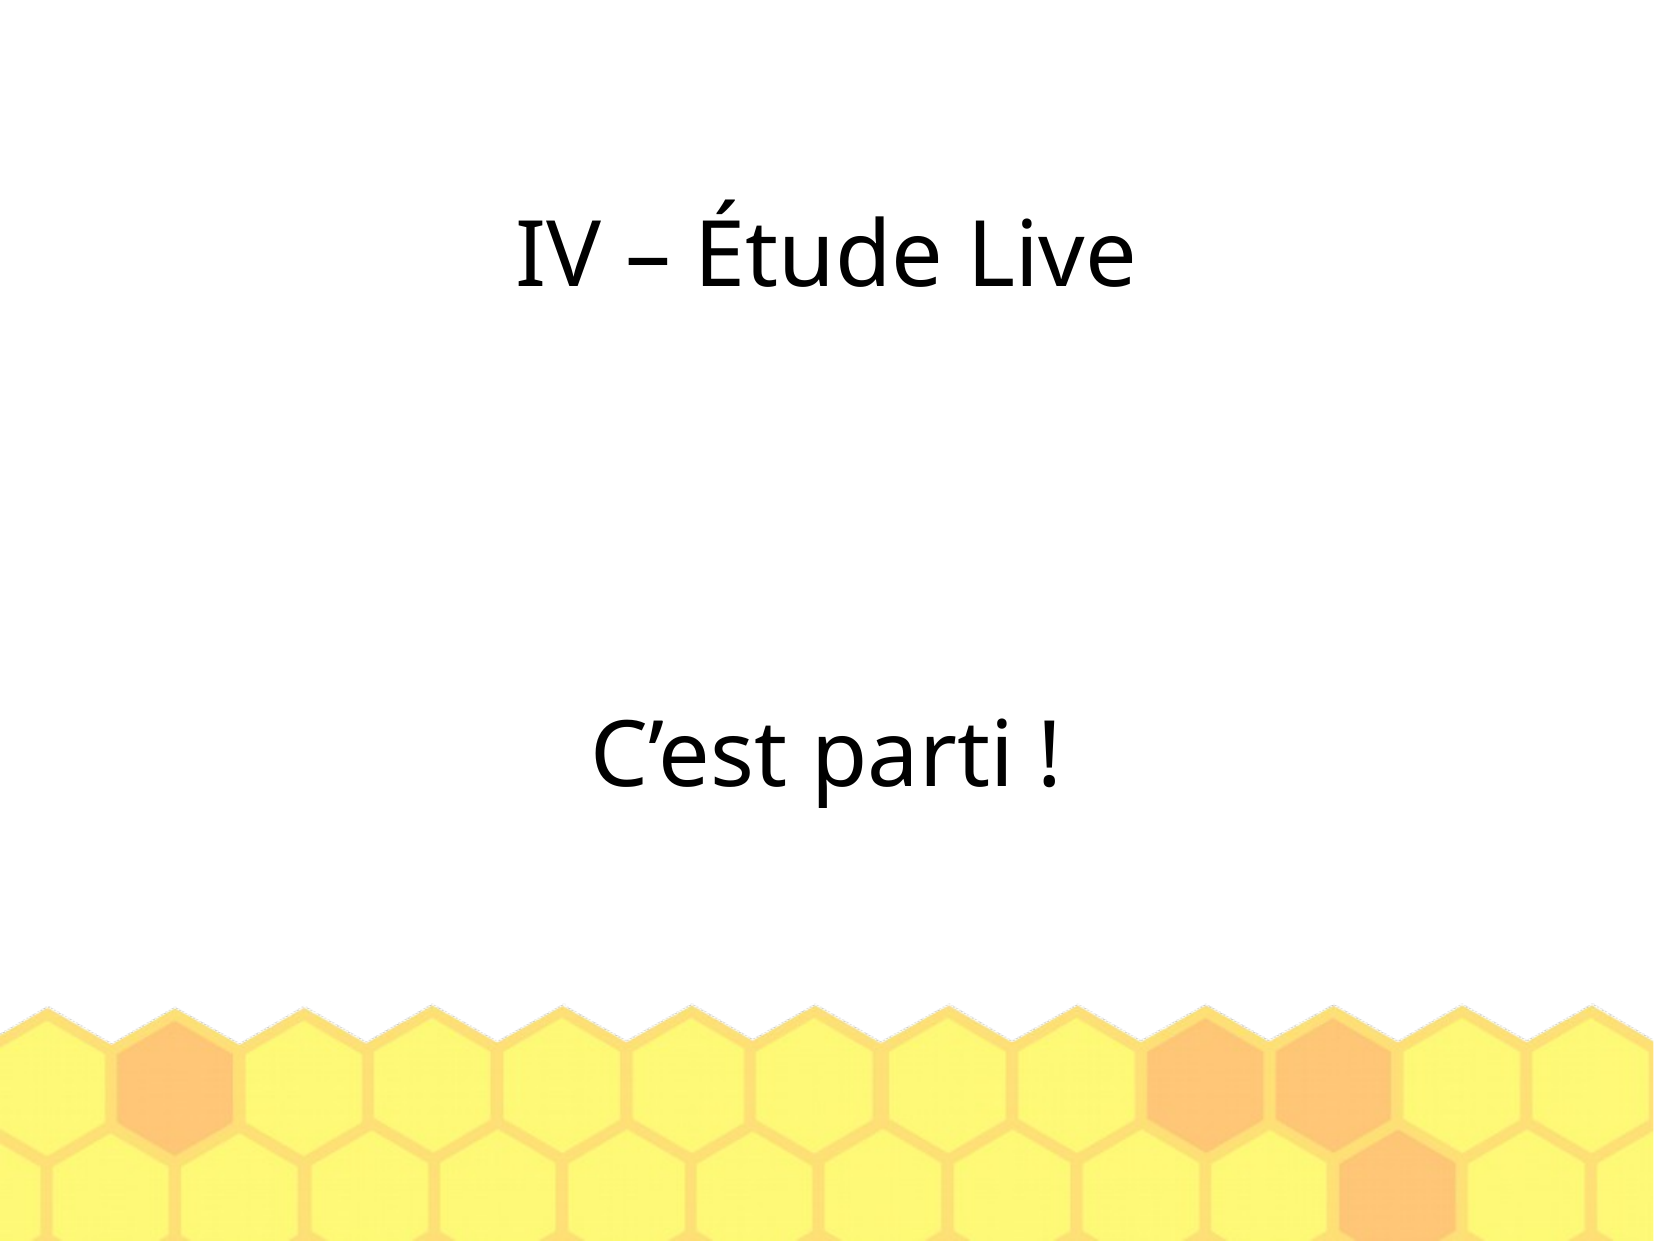

# IV – Étude Live C’est parti !